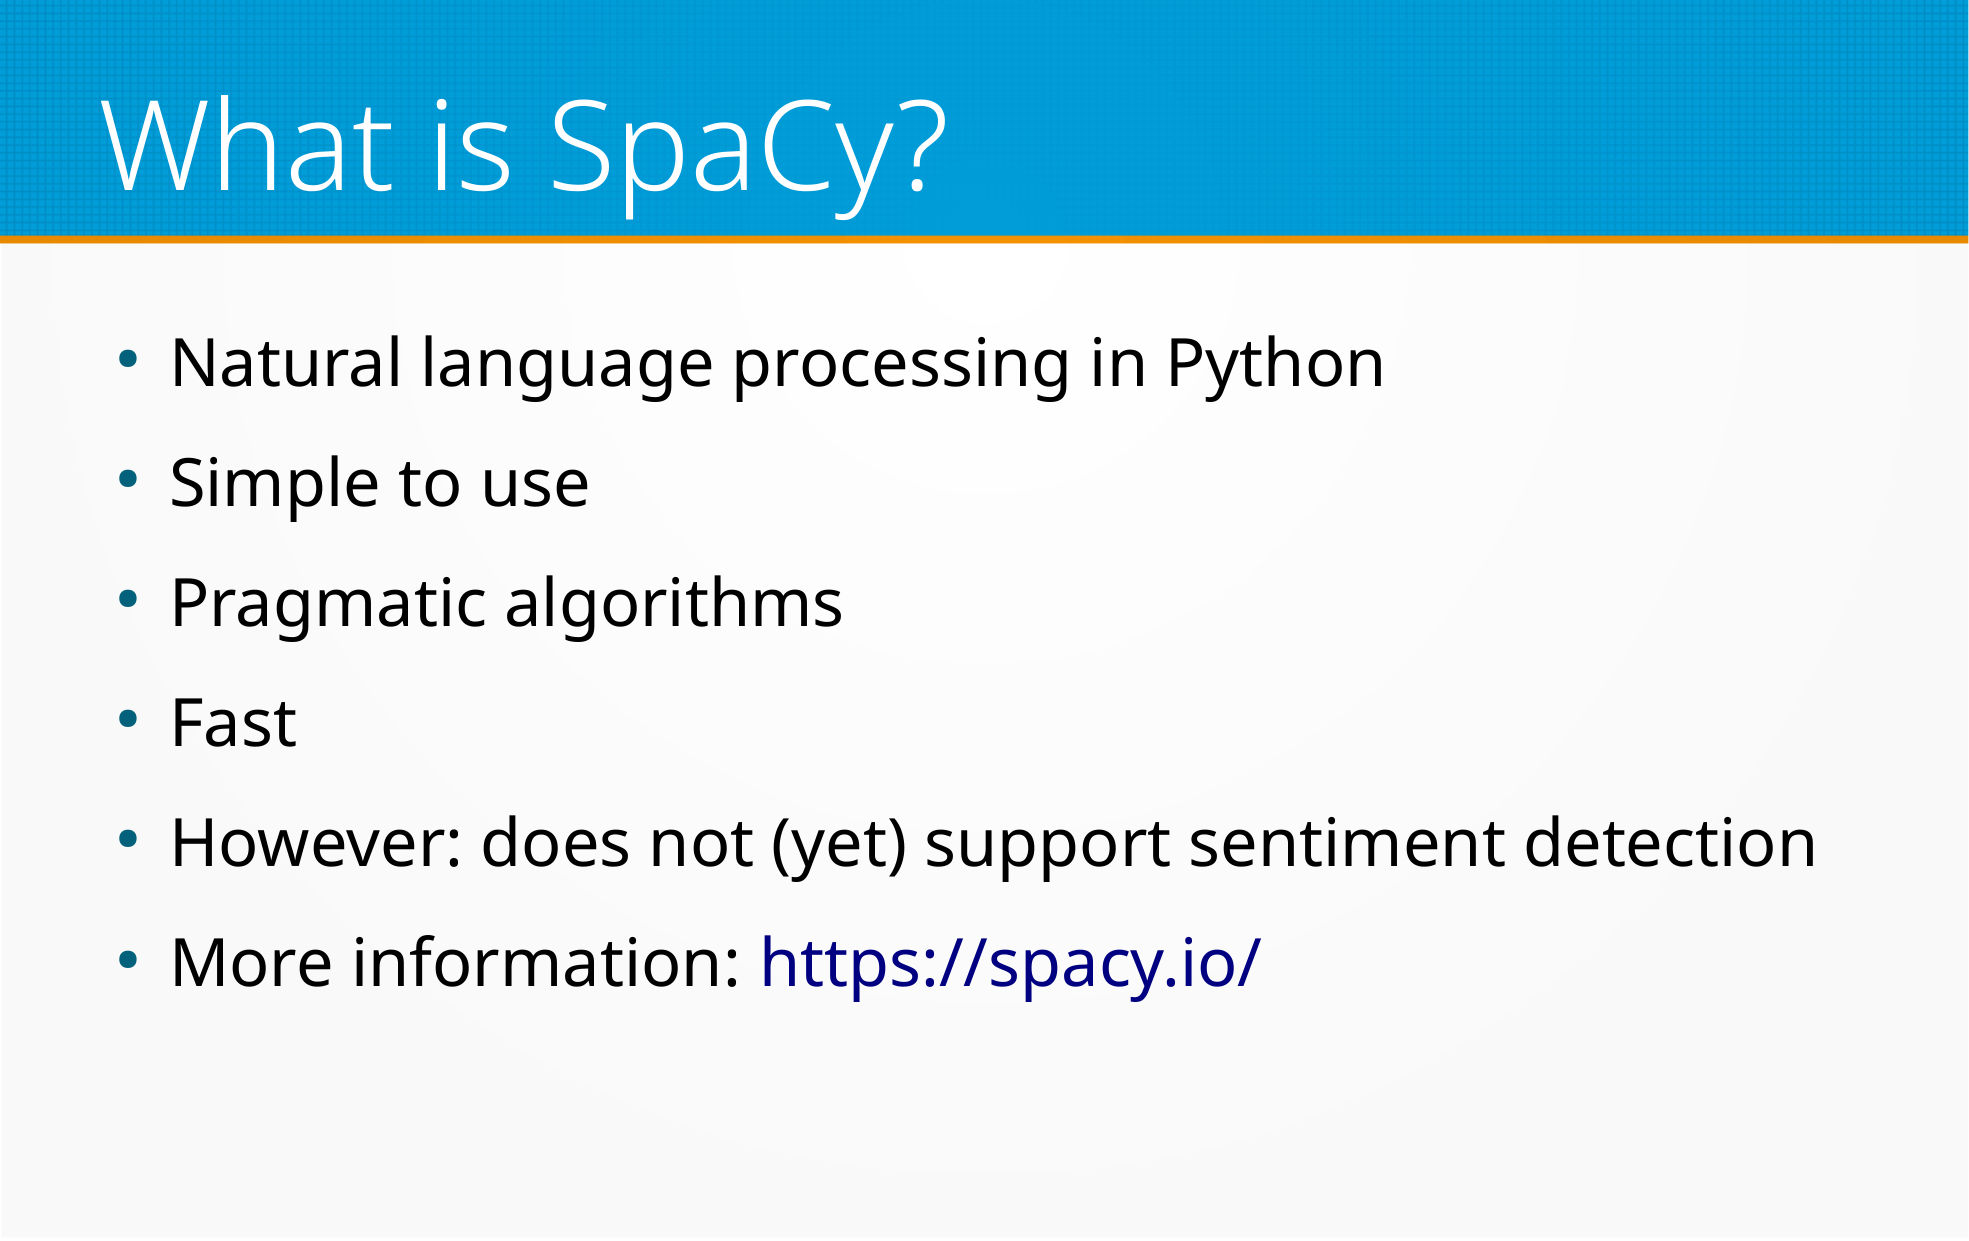

# What is SpaCy?
Natural language processing in Python
Simple to use
Pragmatic algorithms
Fast
However: does not (yet) support sentiment detection
More information: https://spacy.io/